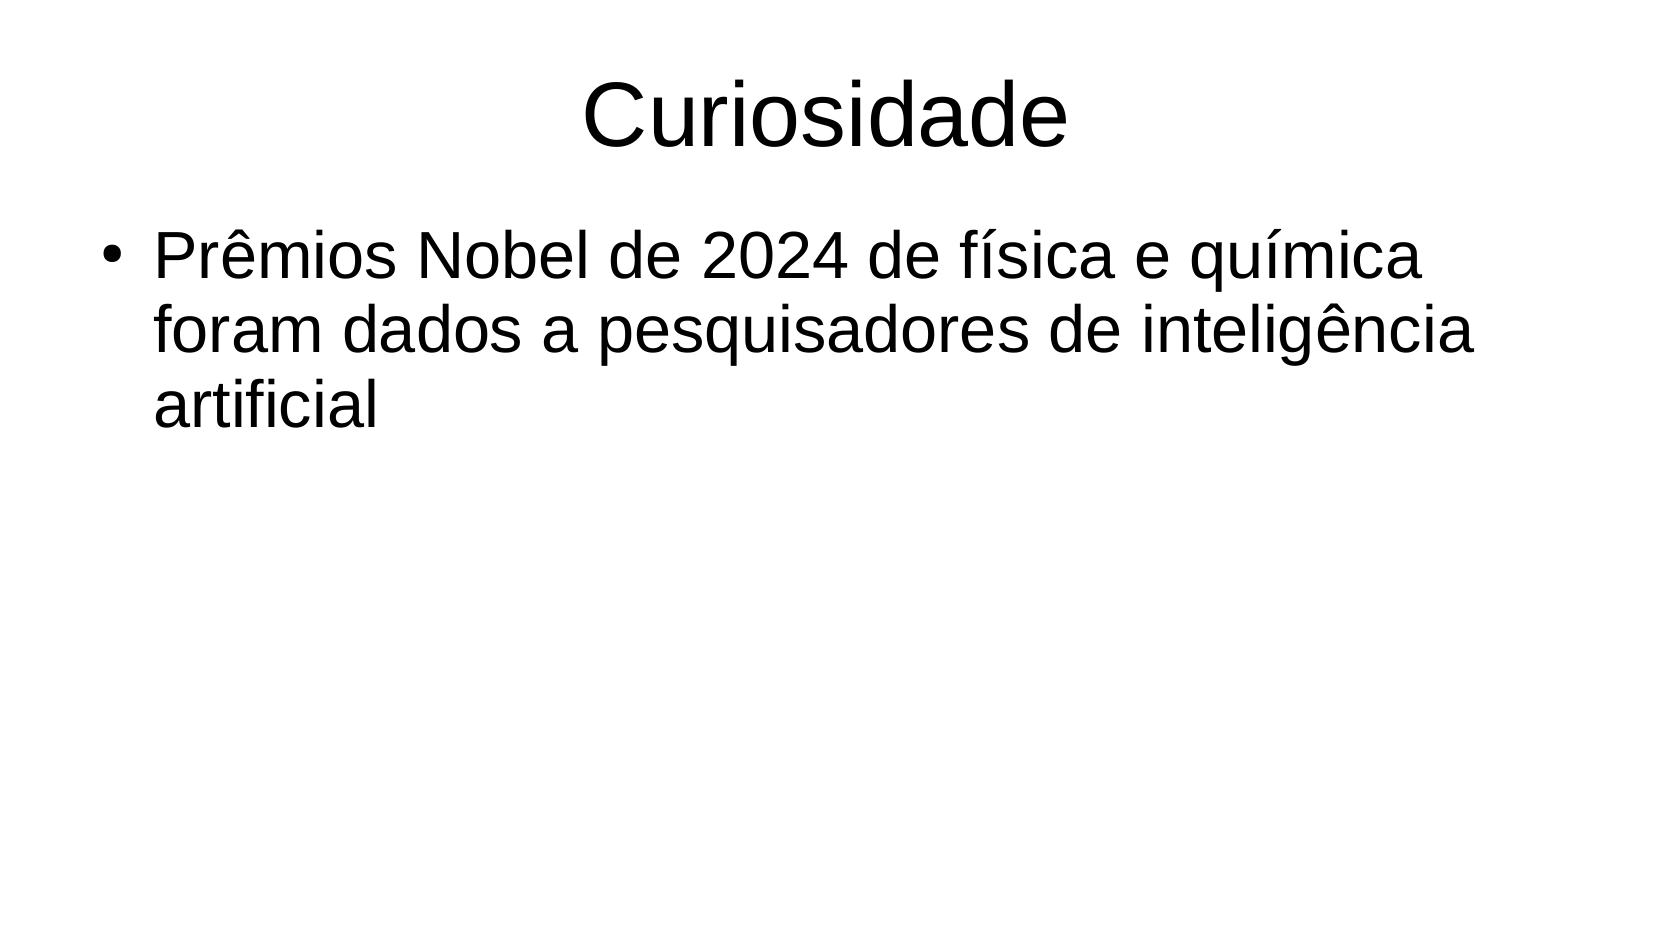

# Curiosidade
Prêmios Nobel de 2024 de física e química foram dados a pesquisadores de inteligência artificial